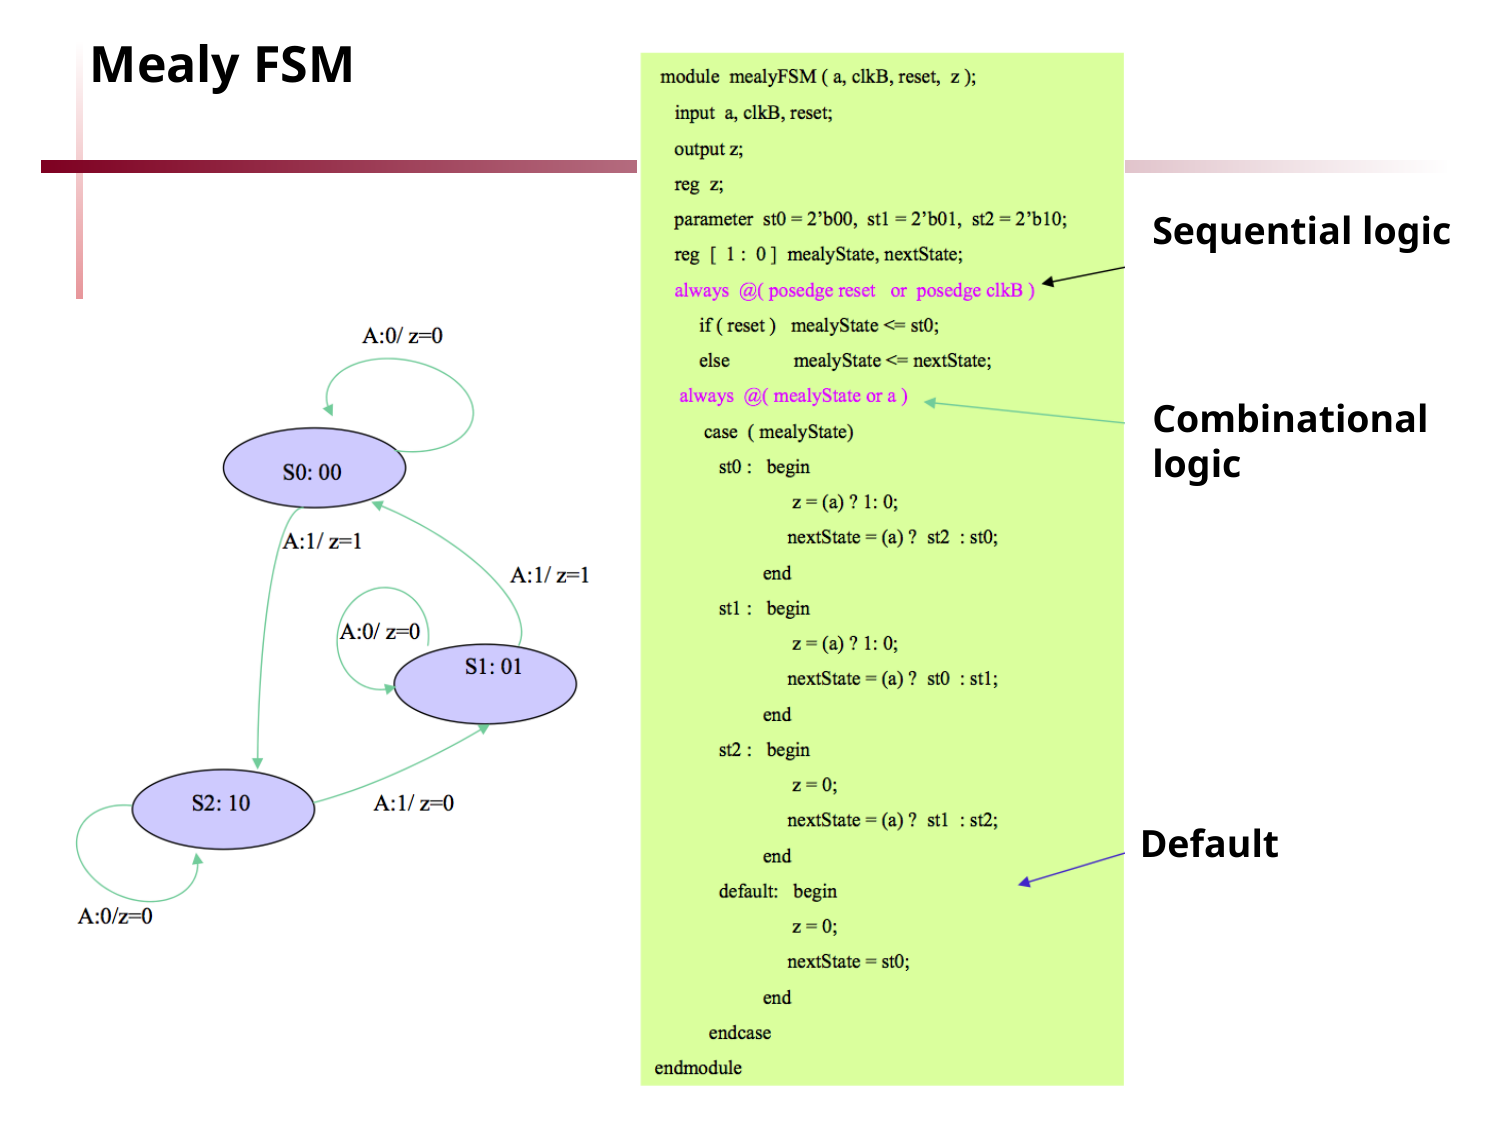

Mealy FSM
Sequential logic
Combinational logic
Default